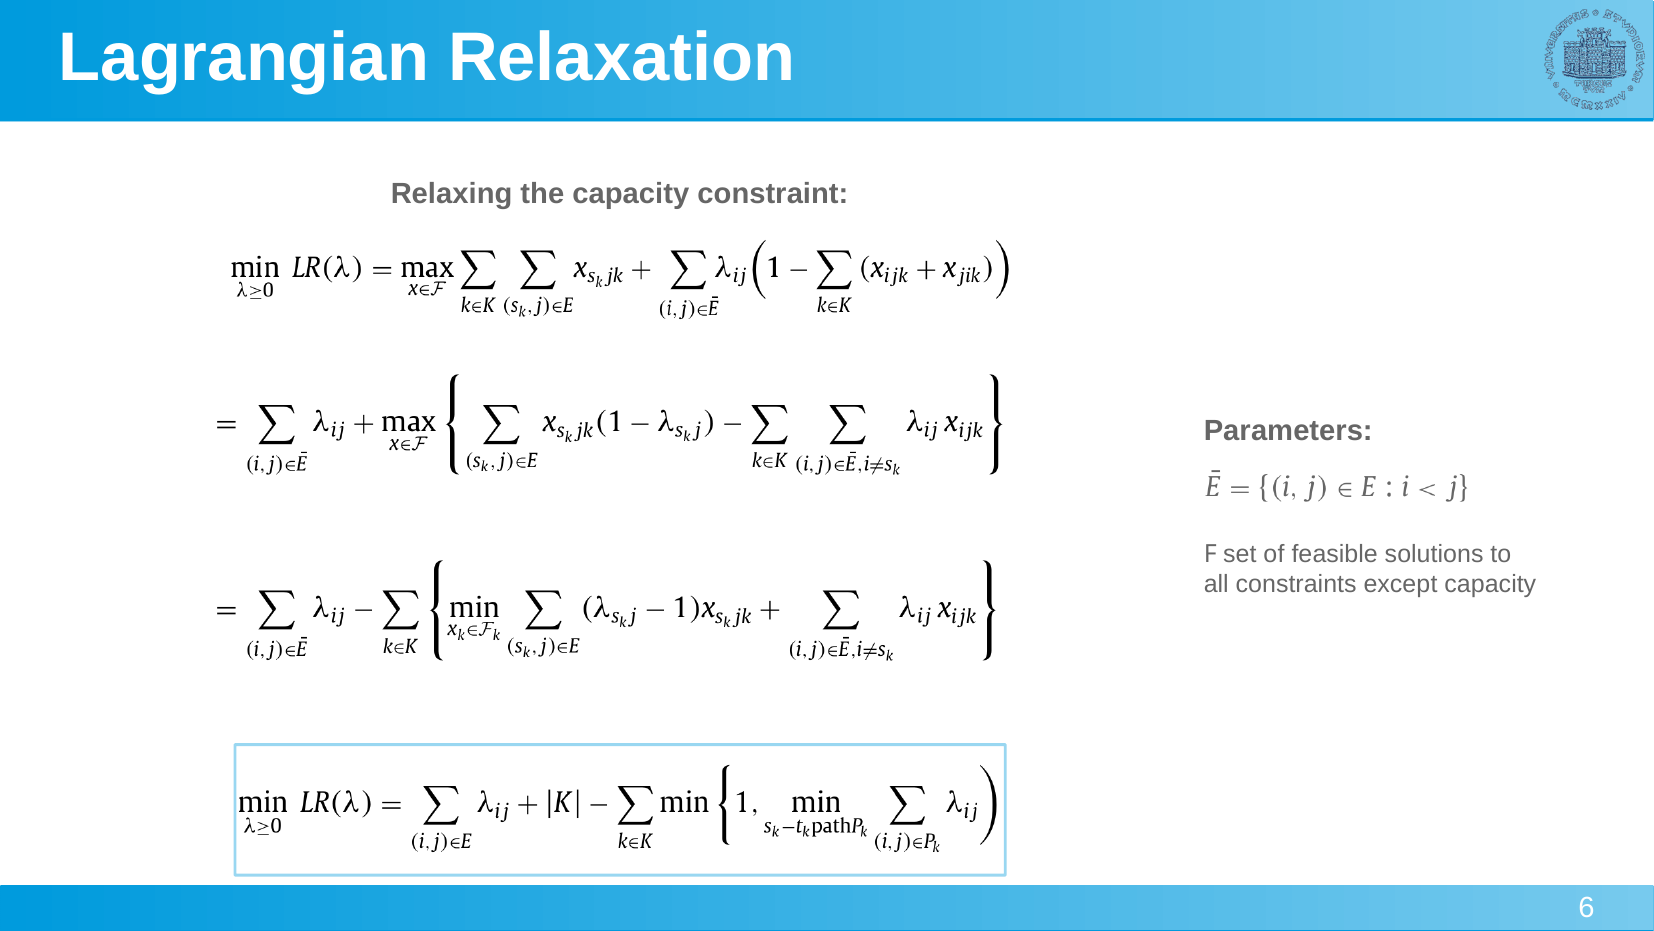

# Lagrangian Relaxation
Relaxing the capacity constraint:
Parameters:
F set of feasible solutions to
all constraints except capacity
6